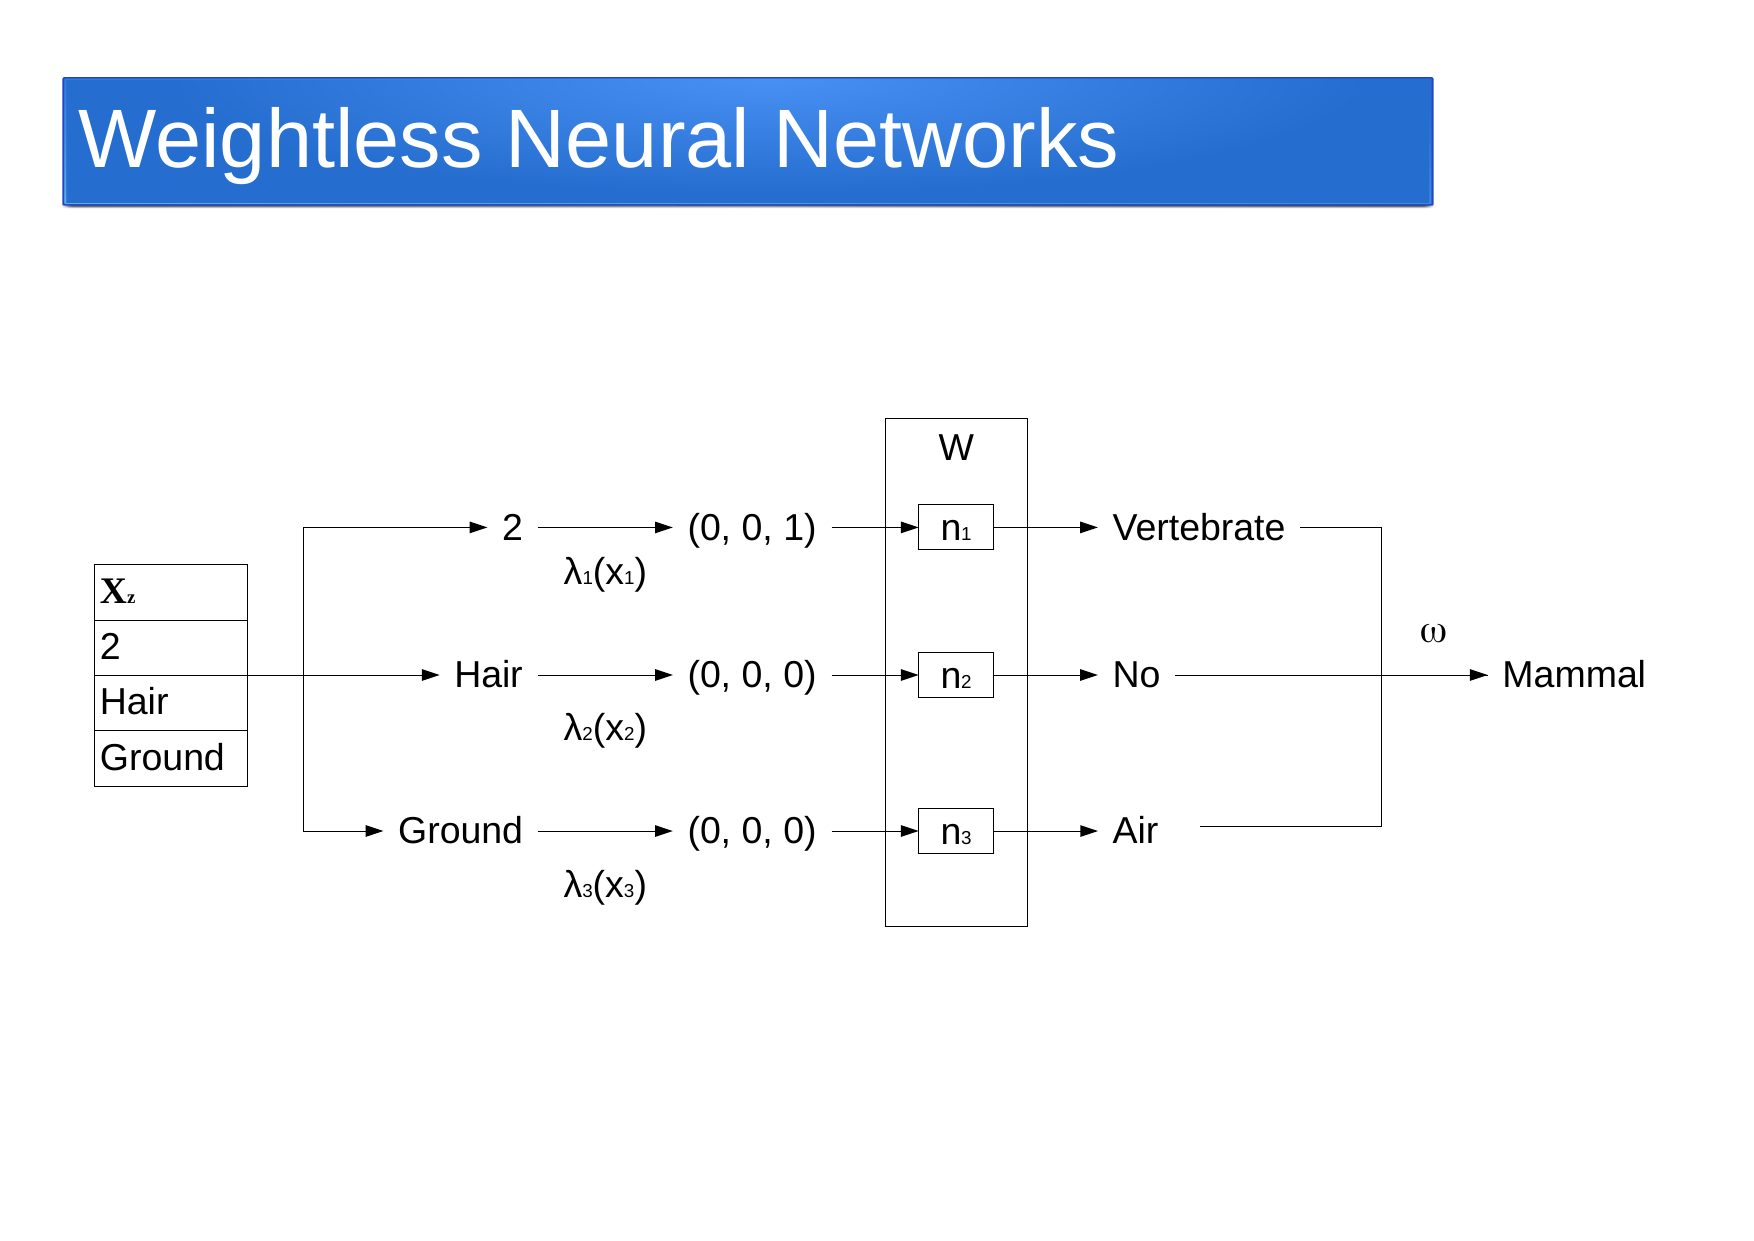

# Weightless Neural Networks
W
n1
n2
n3
2
Hair
Ground
(0, 0, 1)
λ1(x1)
(0, 0, 0)
λ2(x2)
(0, 0, 0)
λ3(x3)
Vertebrate
No
Air
w
Mammal
| Xz |
| --- |
| 2 |
| Hair |
| Ground |